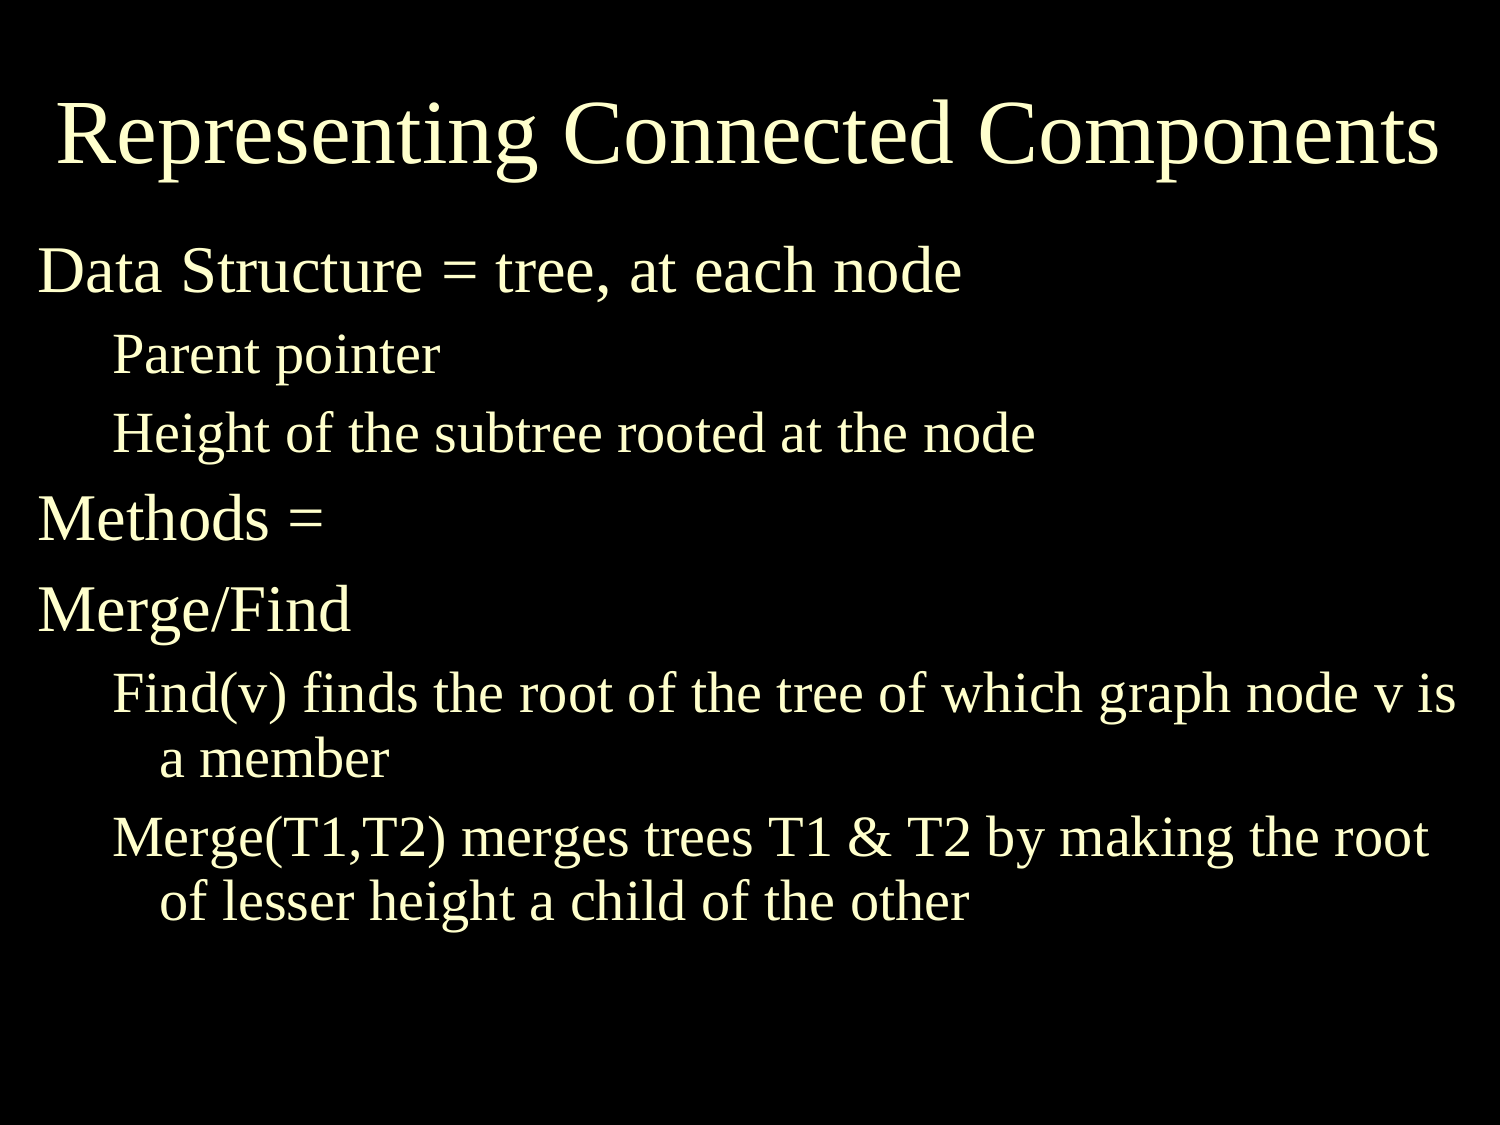

# Representing Connected Components
Data Structure = tree, at each node
Parent pointer
Height of the subtree rooted at the node
Methods =
Merge/Find
Find(v) finds the root of the tree of which graph node v is a member
Merge(T1,T2) merges trees T1 & T2 by making the root of lesser height a child of the other